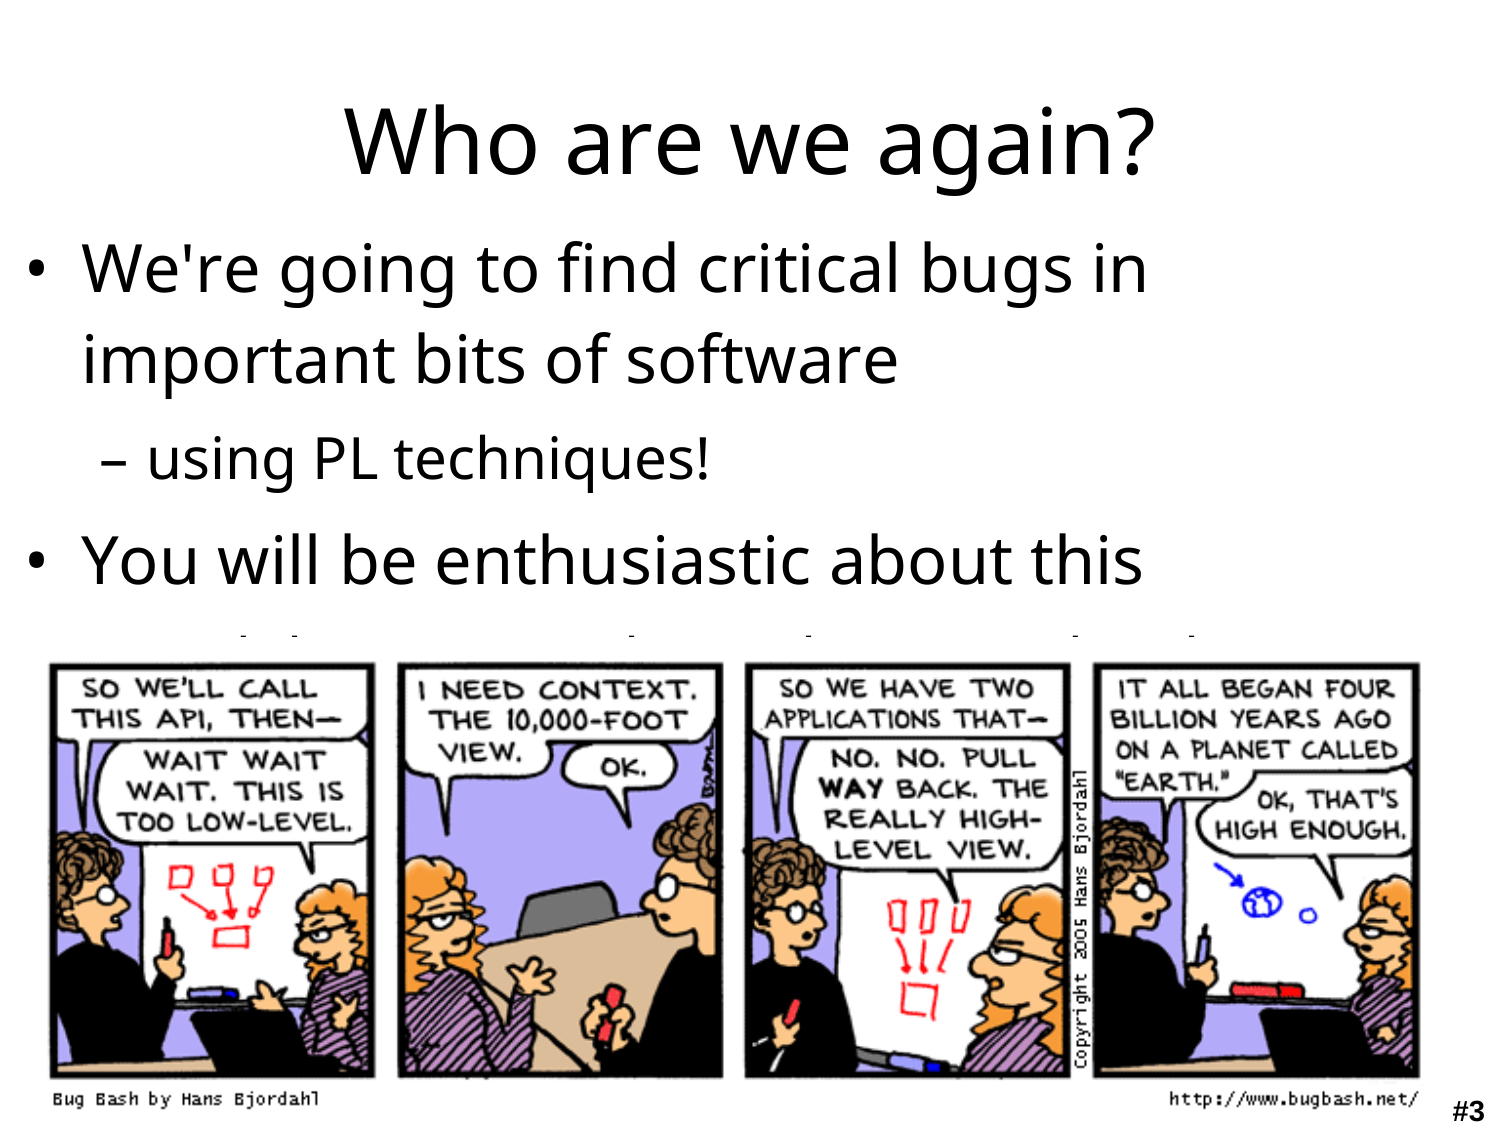

# Who are we again?
We're going to find critical bugs in important bits of software
using PL techniques!
You will be enthusiastic about this
and thus want to learn the gritty details
3